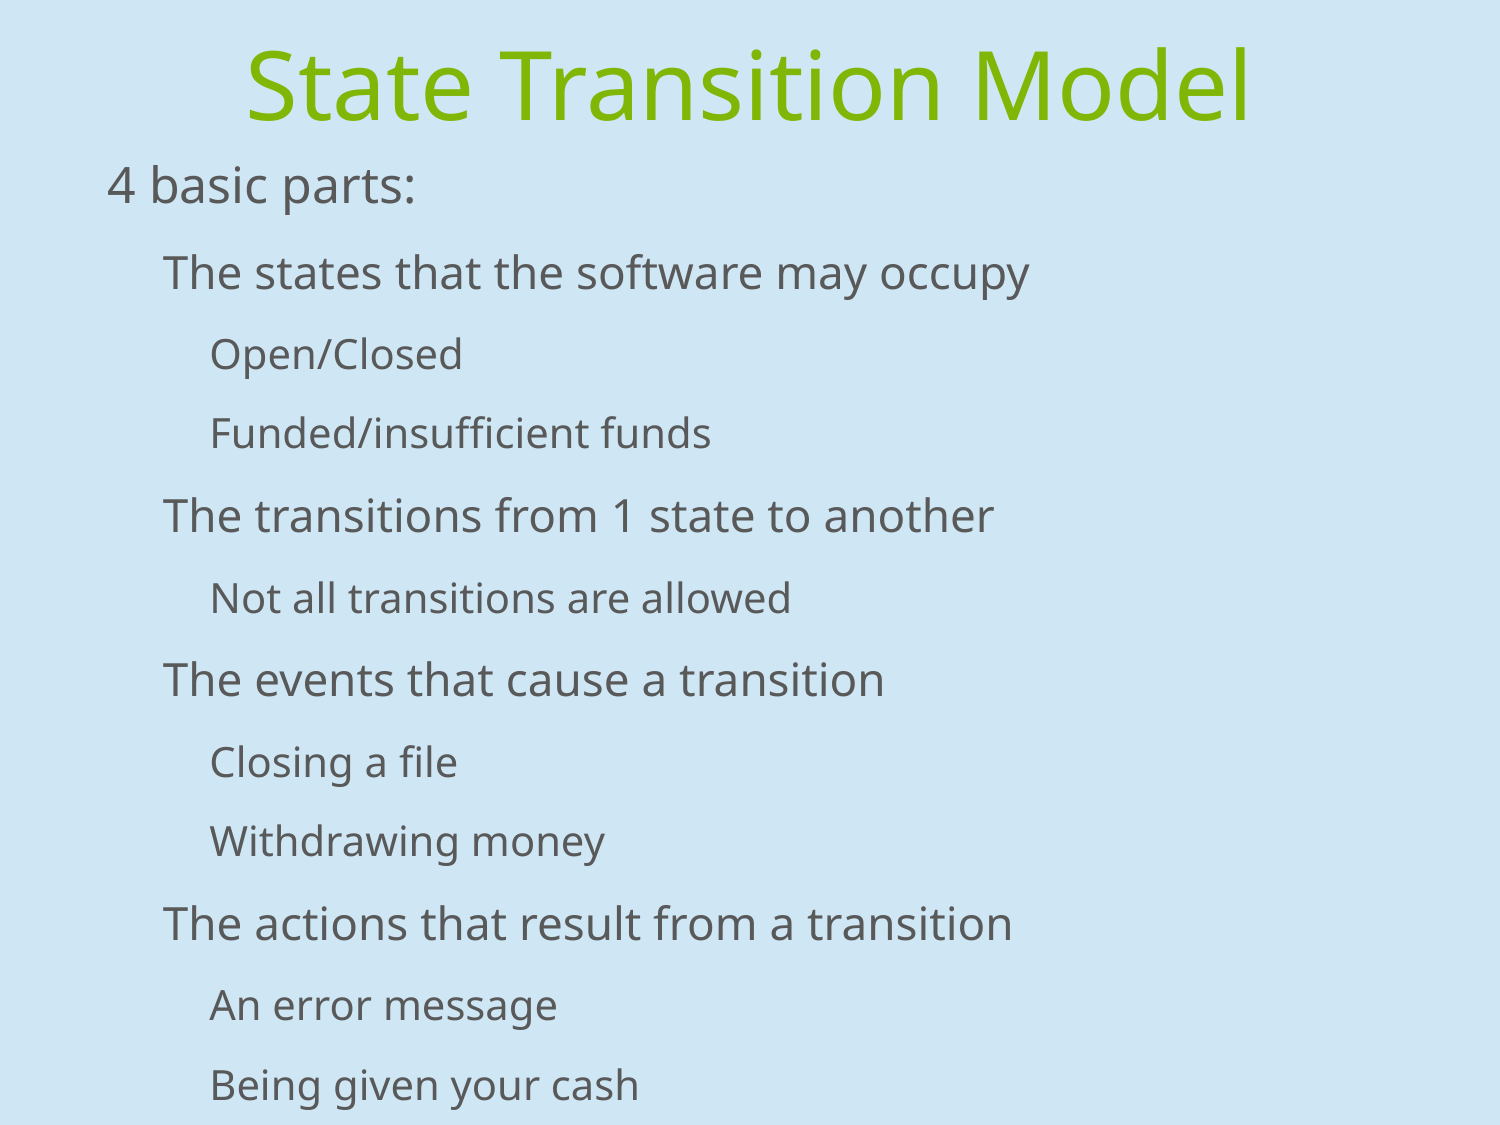

# State Transition Model
4 basic parts:
The states that the software may occupy
Open/Closed
Funded/insufficient funds
The transitions from 1 state to another
Not all transitions are allowed
The events that cause a transition
Closing a file
Withdrawing money
The actions that result from a transition
An error message
Being given your cash
We can see that in any given state, 1 event can cause only 1 action, but that the same event – from a different state – may cause a different action and a different end state
Example: If you request to withdraw $100 from an ATM
You may be given cash
Later you can make the same request, but it may be refused because of insufficient funds
This later refusal is because the state of your bank account has changed from having sufficient funds to having insufficient funds
The transaction that caused your account to change its state was probably the earlier withdrawal
A state diagram can represent a model from the point of view of the system, the account, or the customer